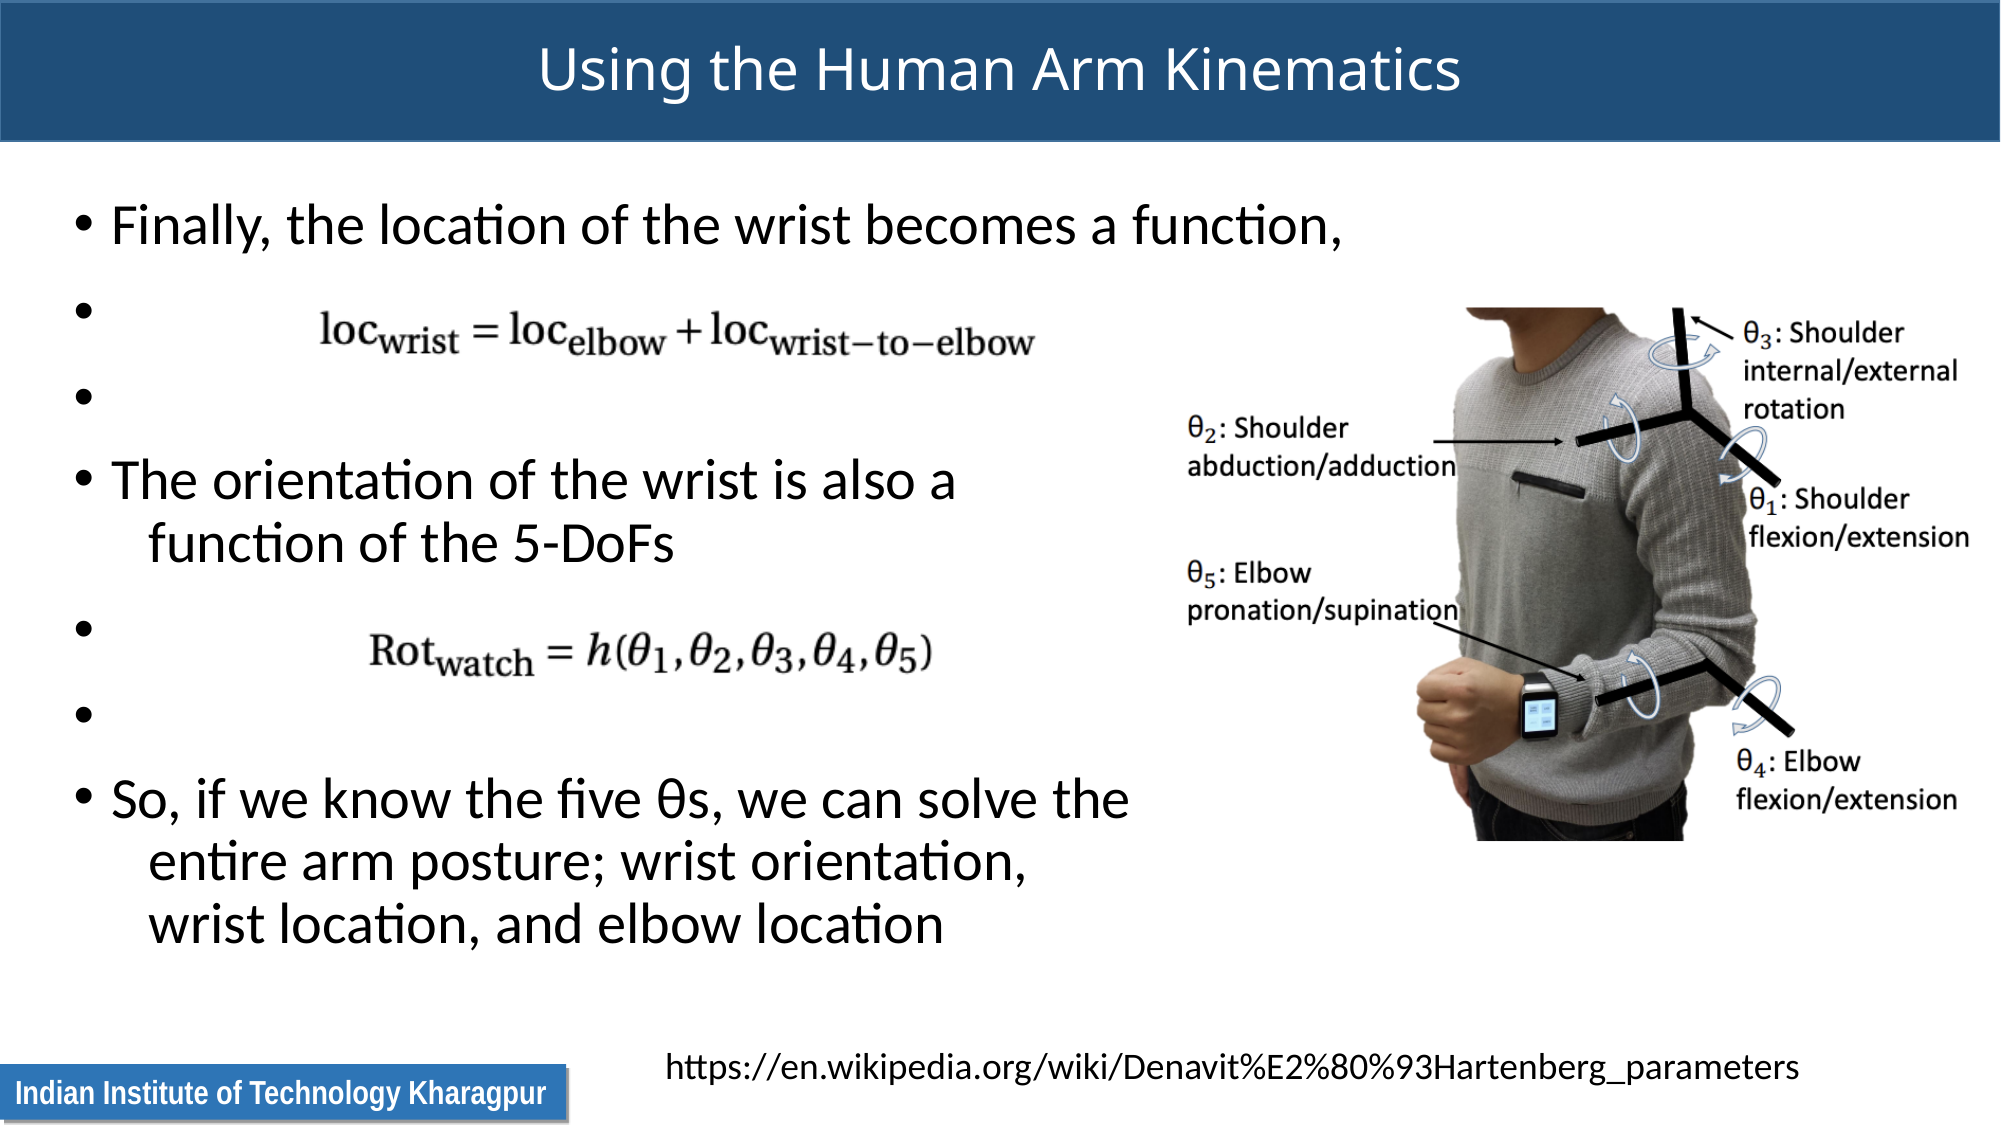

Using the Human Arm Kinematics
# Finally, the location of the wrist becomes a function,
The orientation of the wrist is also a
function of the 5-DoFs
So, if we know the five θs, we can solve the
entire arm posture; wrist orientation, 
wrist location, and elbow location
https://en.wikipedia.org/wiki/Denavit%E2%80%93Hartenberg_parameters